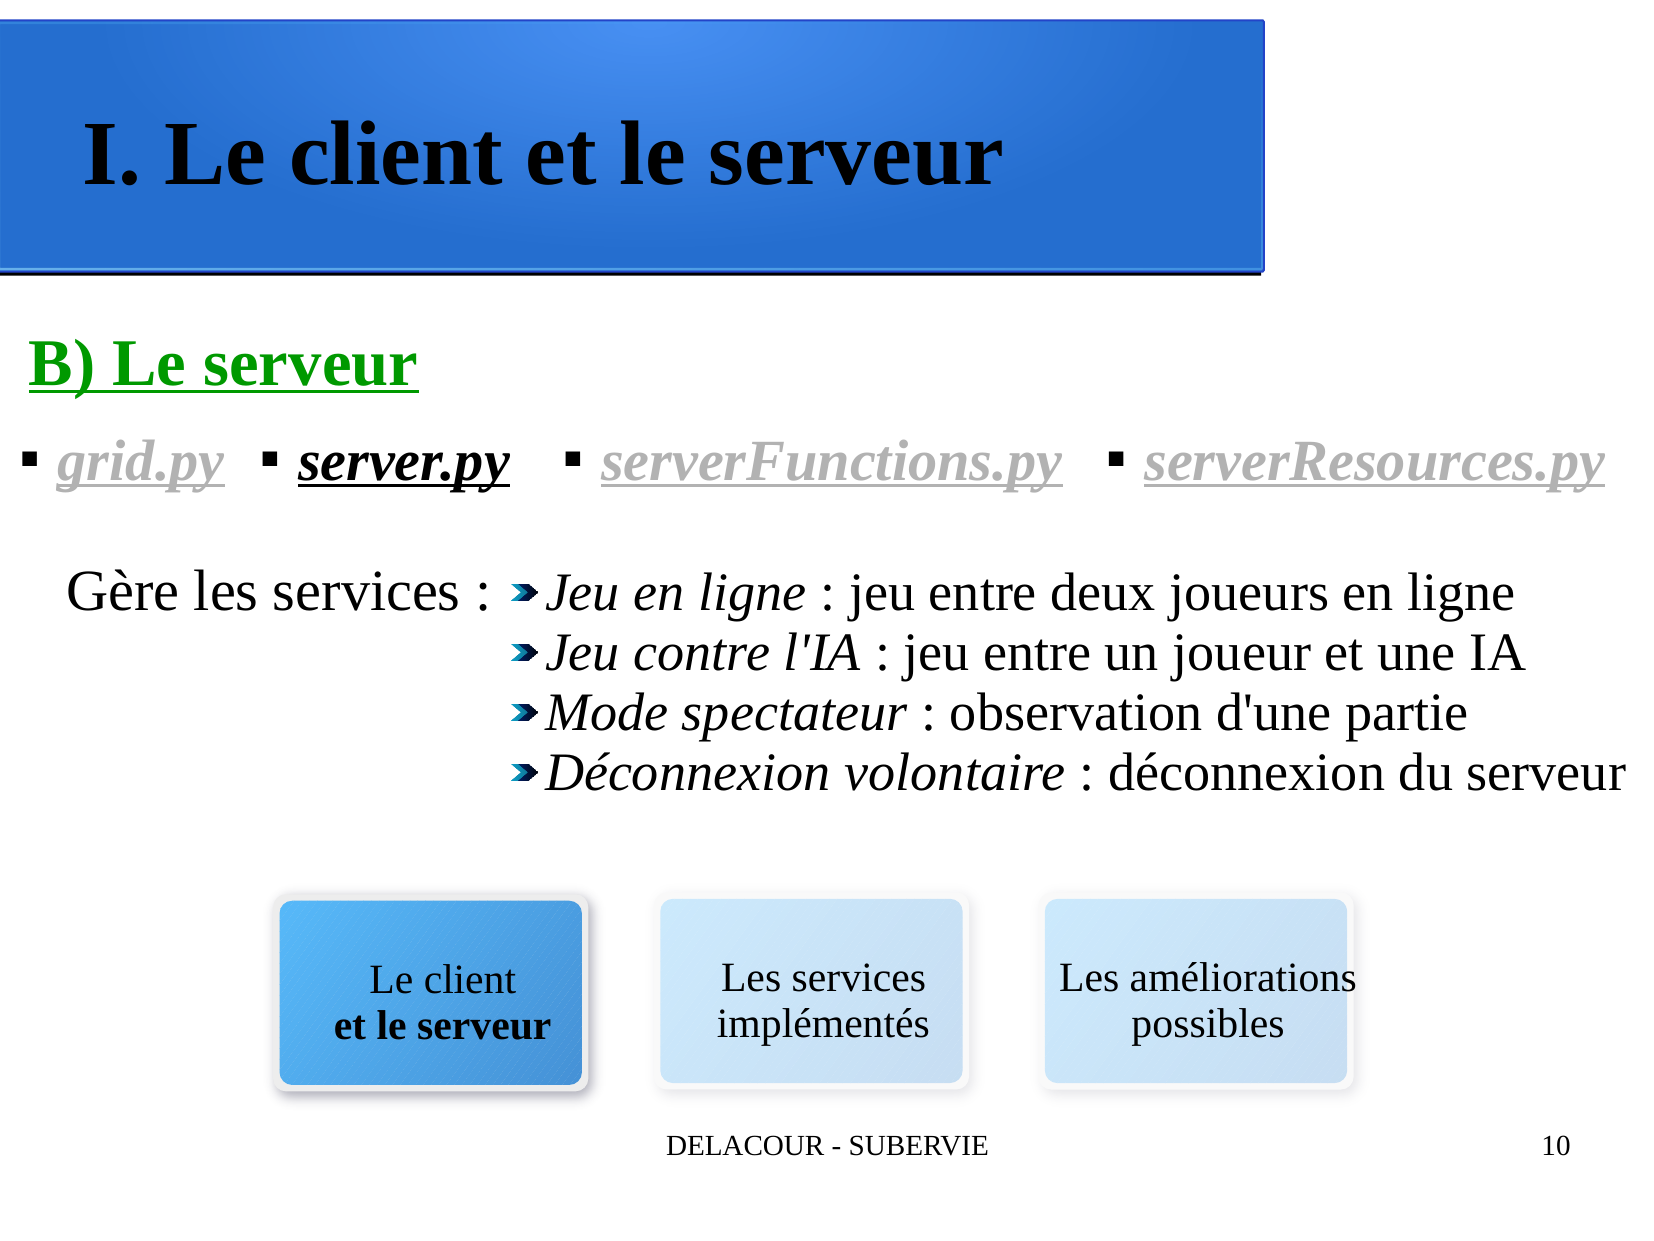

# I. Le client et le serveur
B) Le serveur
grid.py
server.py
serverFunctions.py
serverResources.py
Gère les services :
Jeu en ligne : jeu entre deux joueurs en ligne
Jeu contre l'IA : jeu entre un joueur et une IA
Mode spectateur : observation d'une partie
Déconnexion volontaire : déconnexion du serveur
Les services
implémentés
Les améliorations
possibles
Le client
et le serveur
DELACOUR - SUBERVIE
10